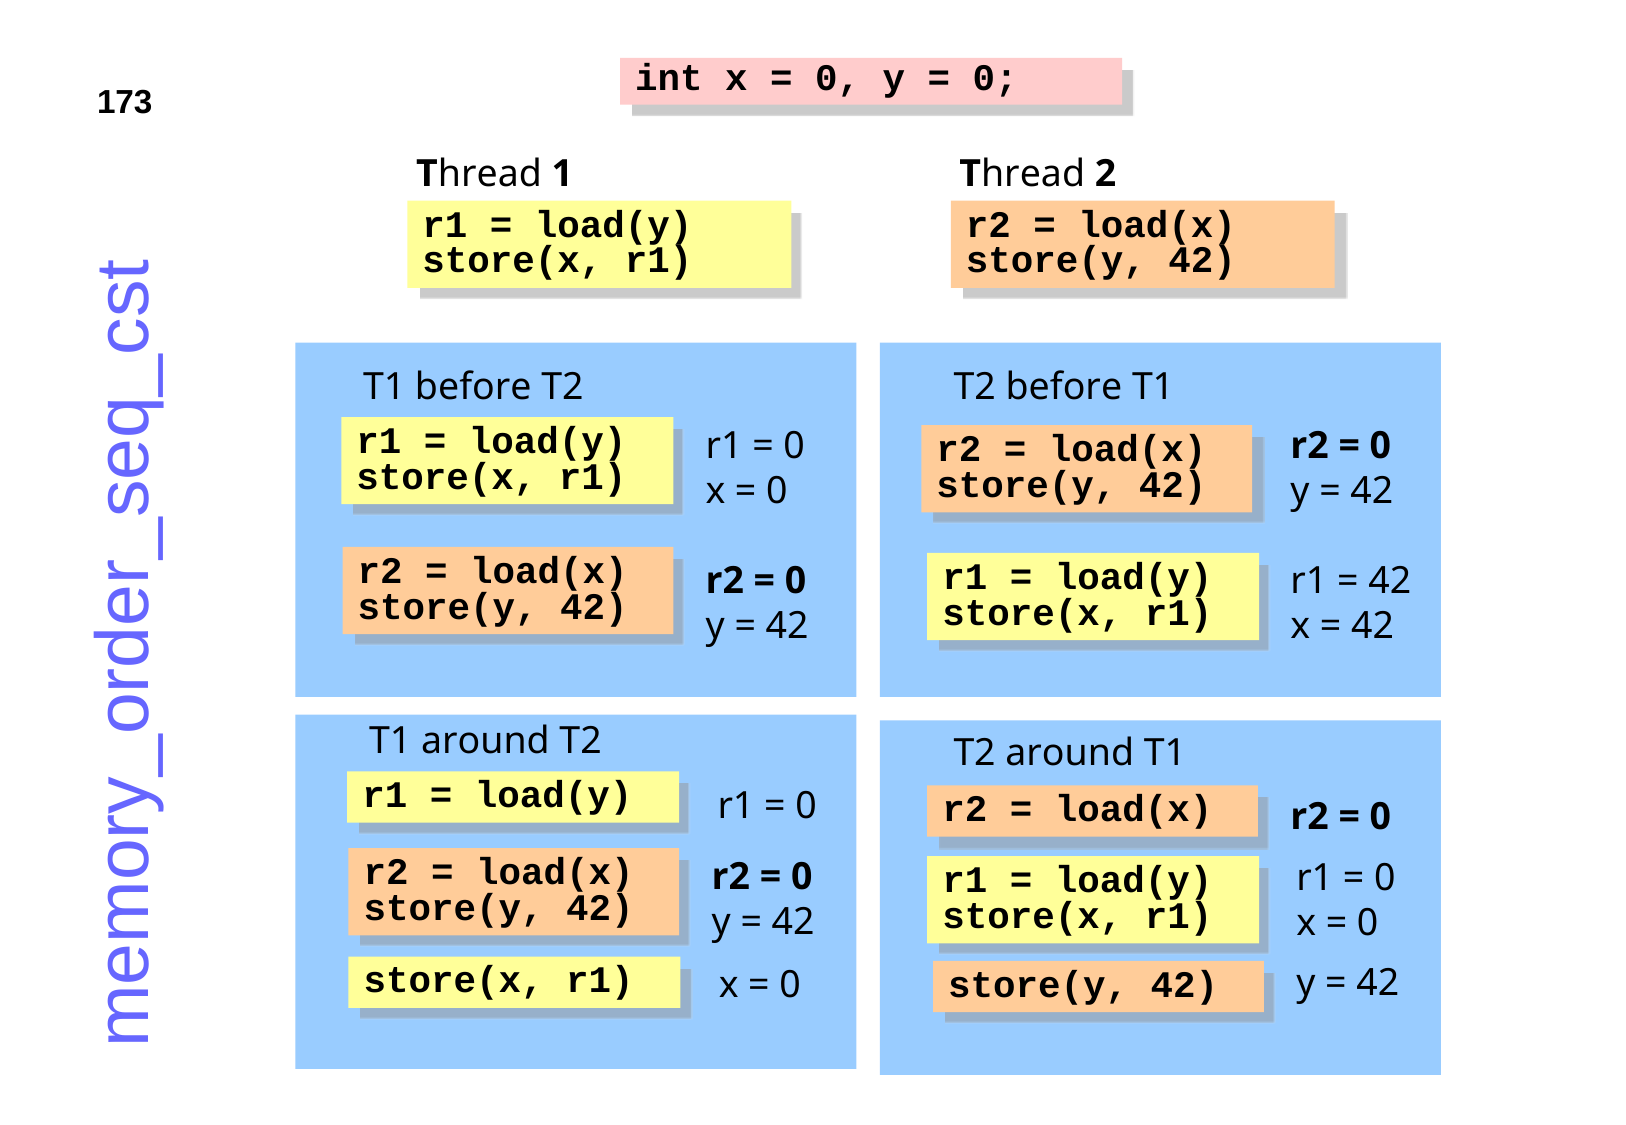

int x = 0, y = 0;
173
Thread 1
Thread 2
r1 = load(y)
store(x, r1)
r2 = load(x)
store(y, 42)
T1 before T2
T2 before T1
r1 = 0
x = 0
r2 = 0
y = 42
r2 = 0
y = 42
r1 = 42
x = 42
r1 = load(y)
store(x, r1)
r2 = load(x)
store(y, 42)
# memory_order_seq_cst
r2 = load(x)
store(y, 42)
r1 = load(y)
store(x, r1)
T1 around T2
T2 around T1
r1 = load(y)
r1 = 0
r2 = 0
r2 = load(x)
r2 = 0
y = 42
r1 = 0
x = 0
r2 = load(x)
store(y, 42)
r1 = load(y)
store(x, r1)
y = 42
x = 0
store(x, r1)
store(y, 42)